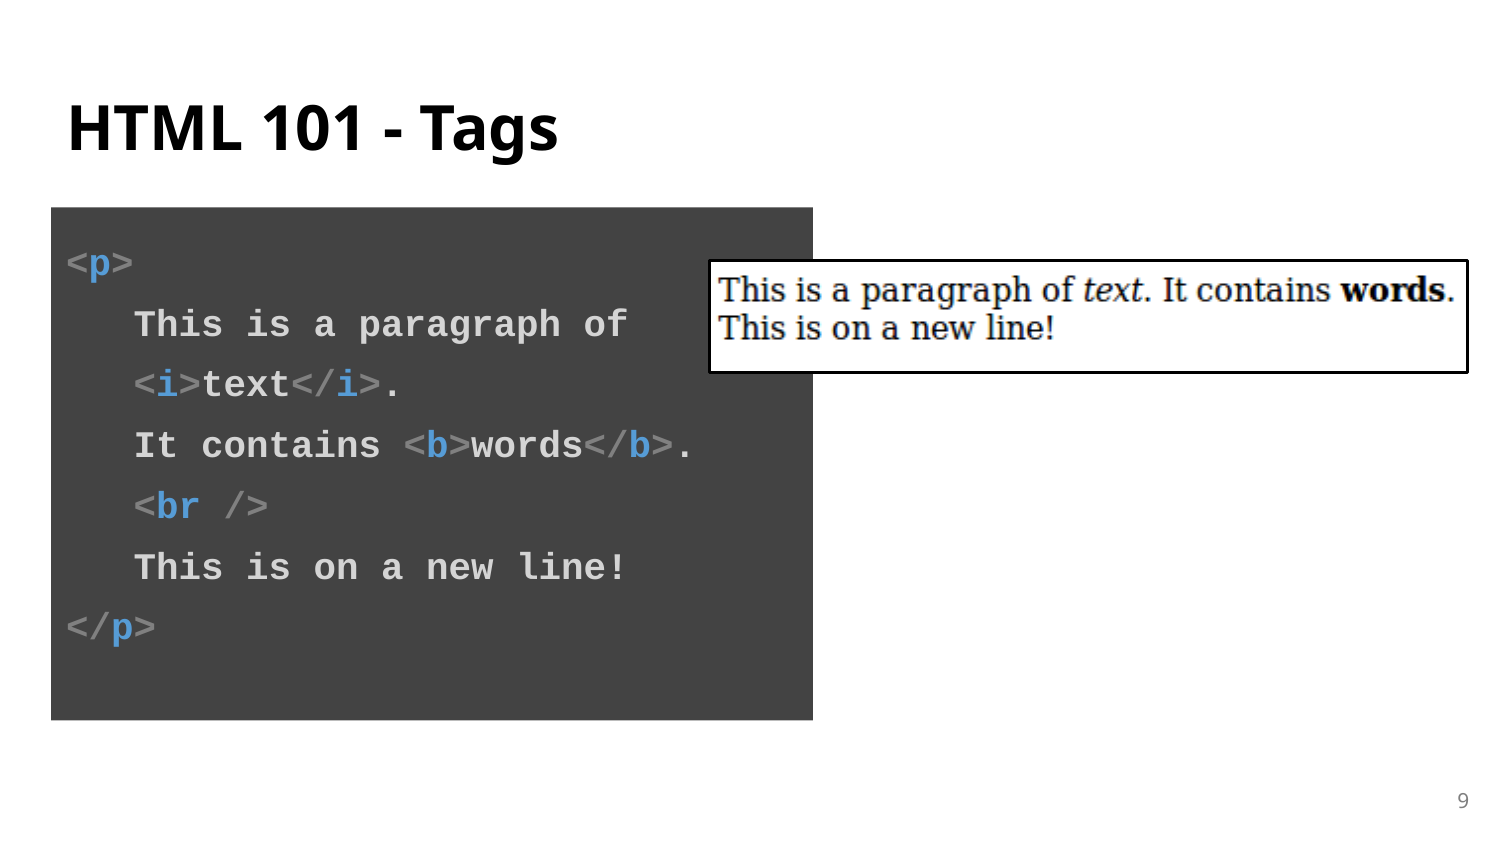

# HTML 101 - Tags
<p>
 This is a paragraph of
 <i>text</i>.
 It contains <b>words</b>.
 <br />
 This is on a new line!
</p>